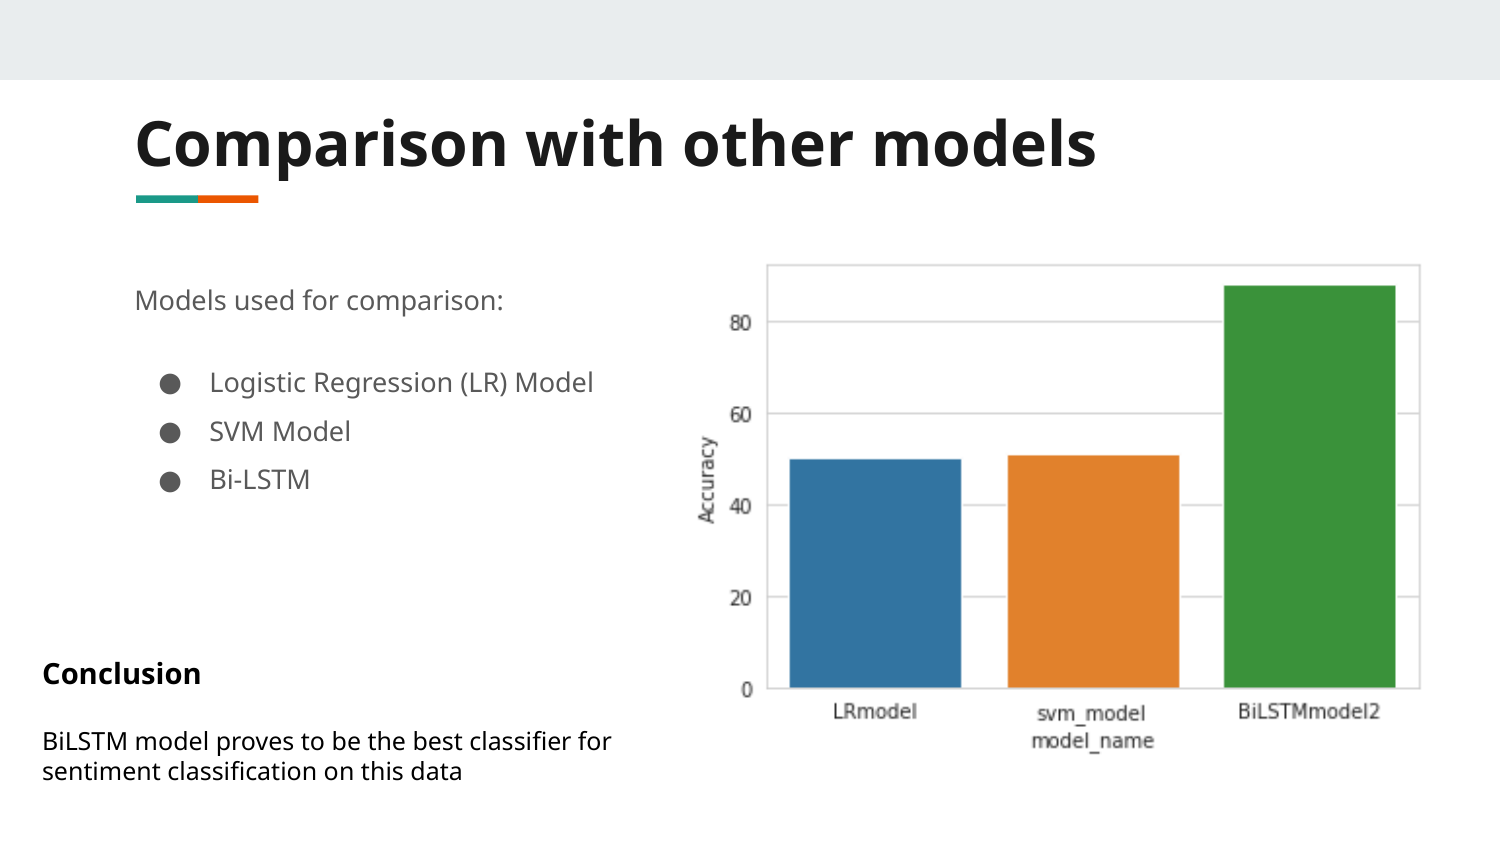

# Comparison with other models
Models used for comparison:
Logistic Regression (LR) Model
SVM Model
Bi-LSTM
Conclusion
BiLSTM model proves to be the best classifier for sentiment classification on this data